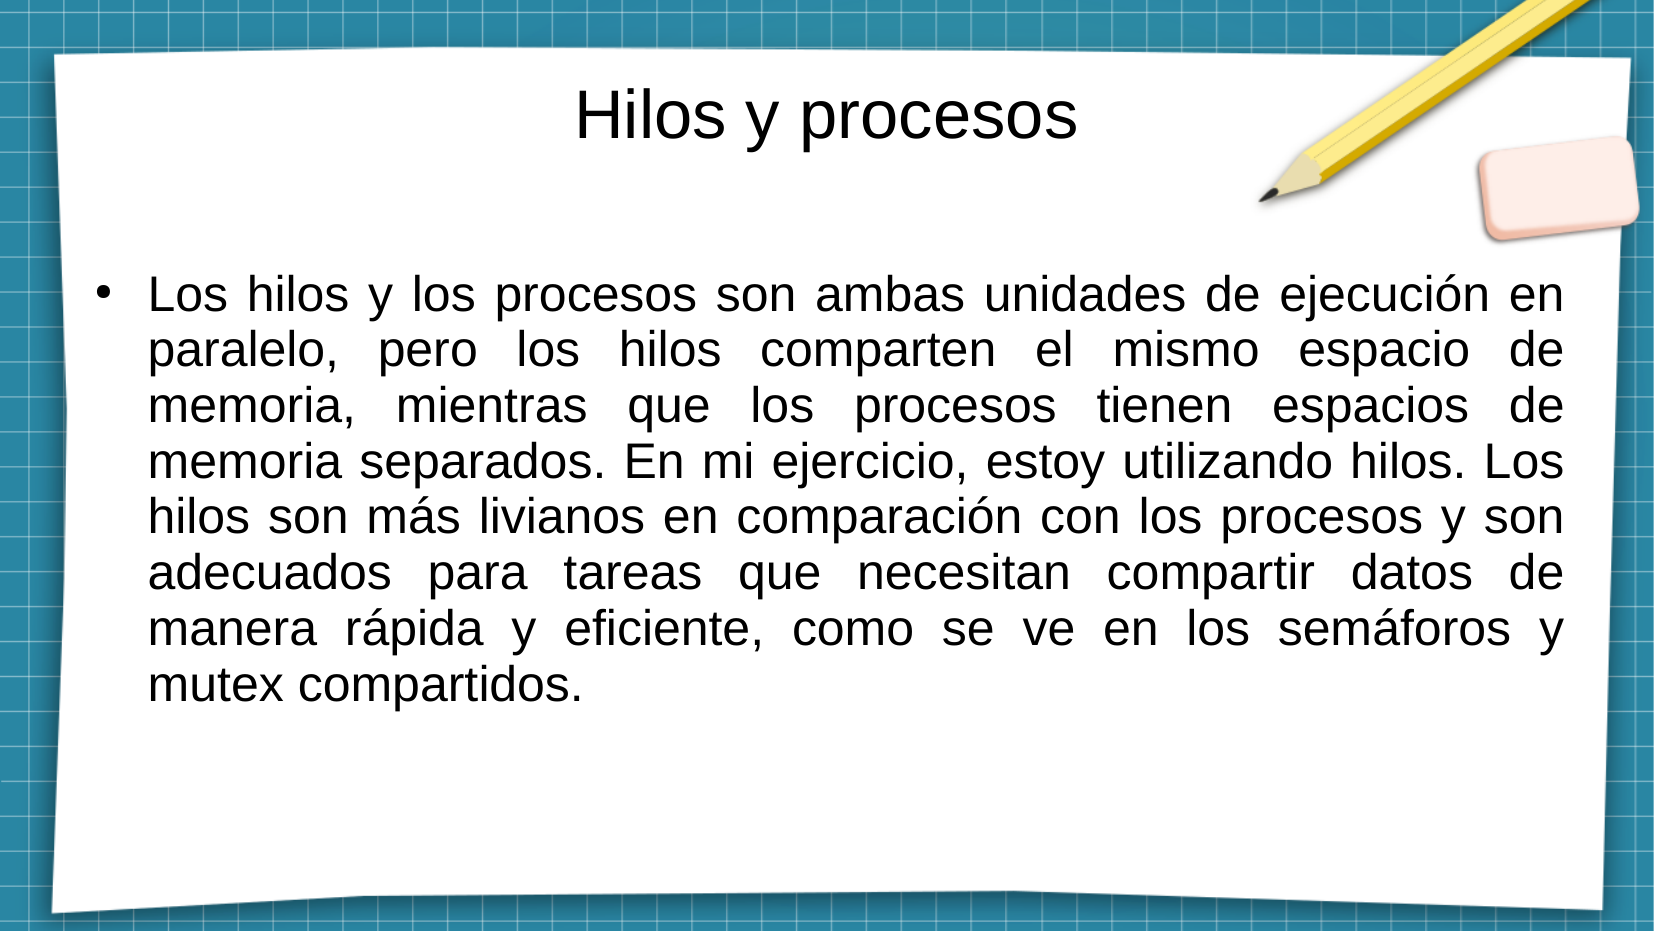

# Hilos y procesos
Los hilos y los procesos son ambas unidades de ejecución en paralelo, pero los hilos comparten el mismo espacio de memoria, mientras que los procesos tienen espacios de memoria separados. En mi ejercicio, estoy utilizando hilos. Los hilos son más livianos en comparación con los procesos y son adecuados para tareas que necesitan compartir datos de manera rápida y eficiente, como se ve en los semáforos y mutex compartidos.